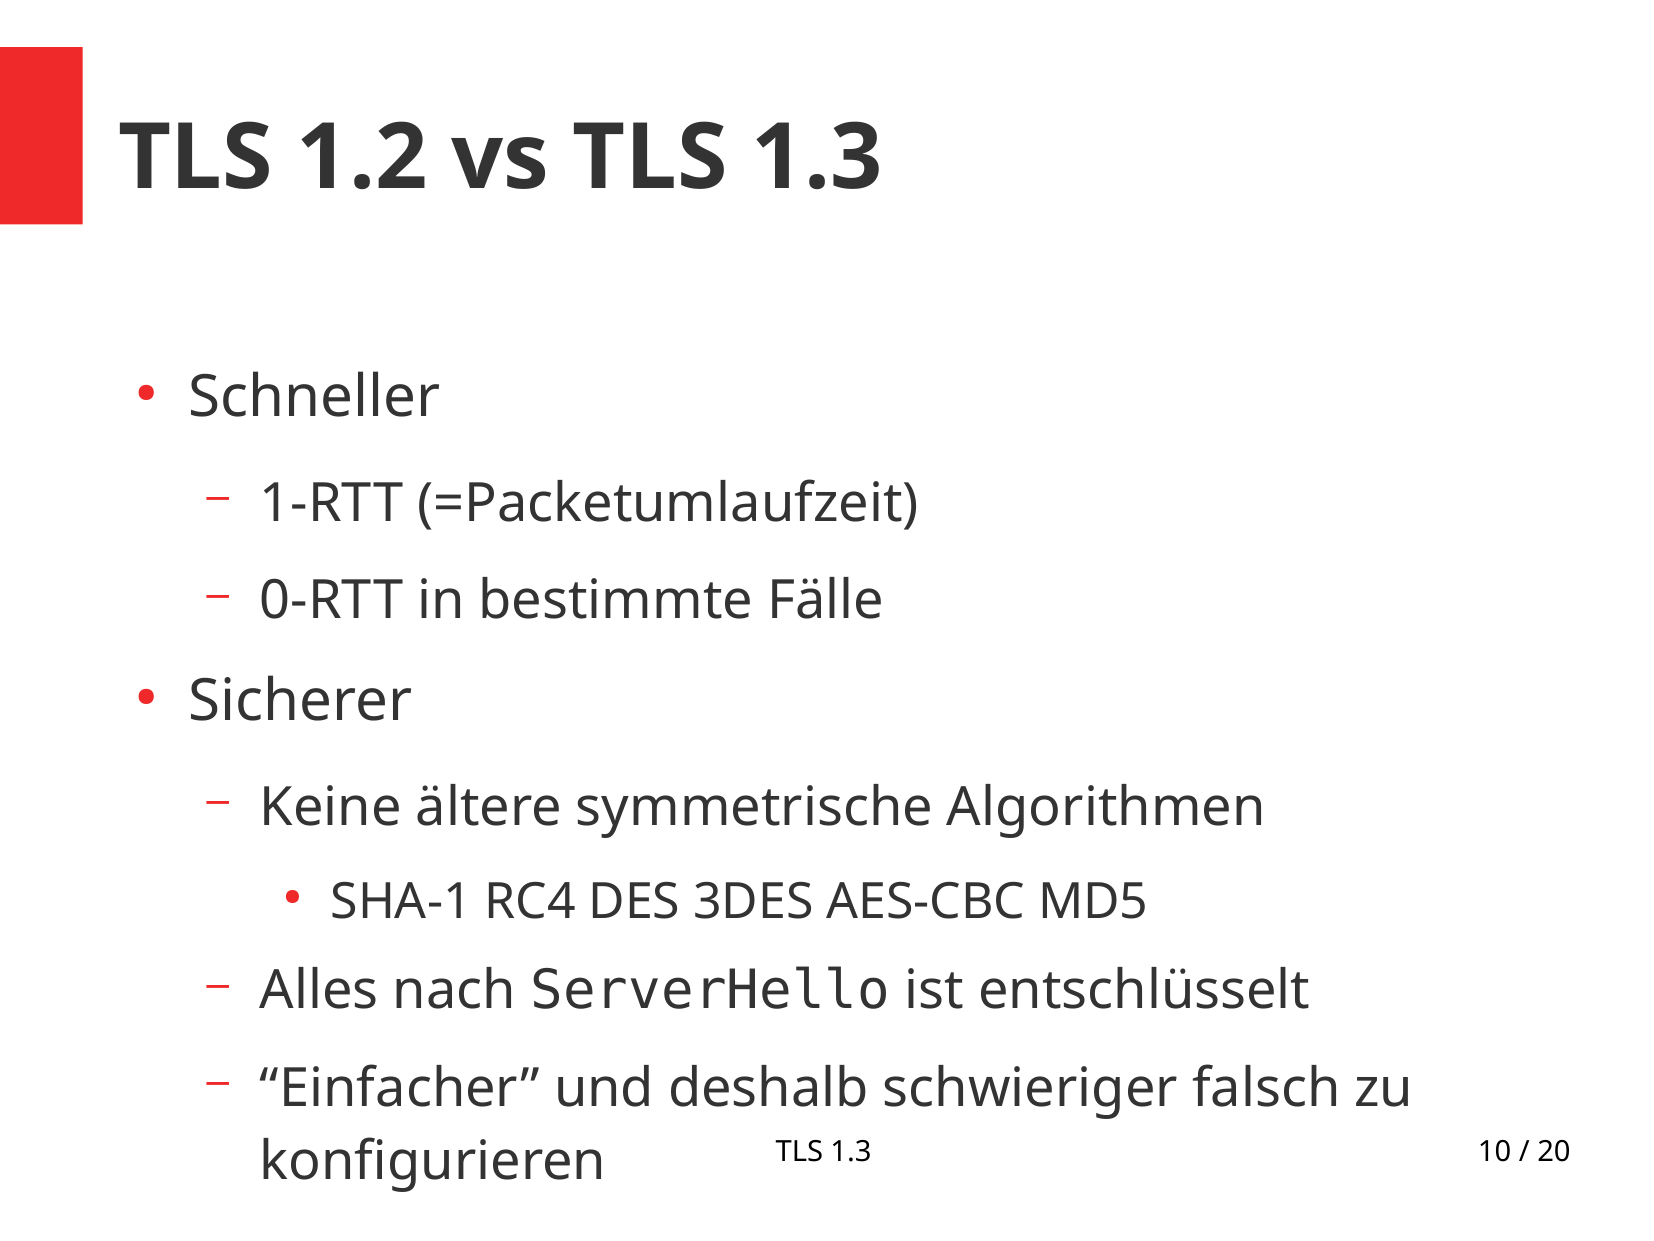

# TLS 1.2 vs TLS 1.3
Schneller
1-RTT (=Packetumlaufzeit)
0-RTT in bestimmte Fälle
Sicherer
Keine ältere symmetrische Algorithmen
SHA-1 RC4 DES 3DES AES-CBC MD5
Alles nach ServerHello ist entschlüsselt
“Einfacher” und deshalb schwieriger falsch zu konfigurieren
TLS 1.3
10